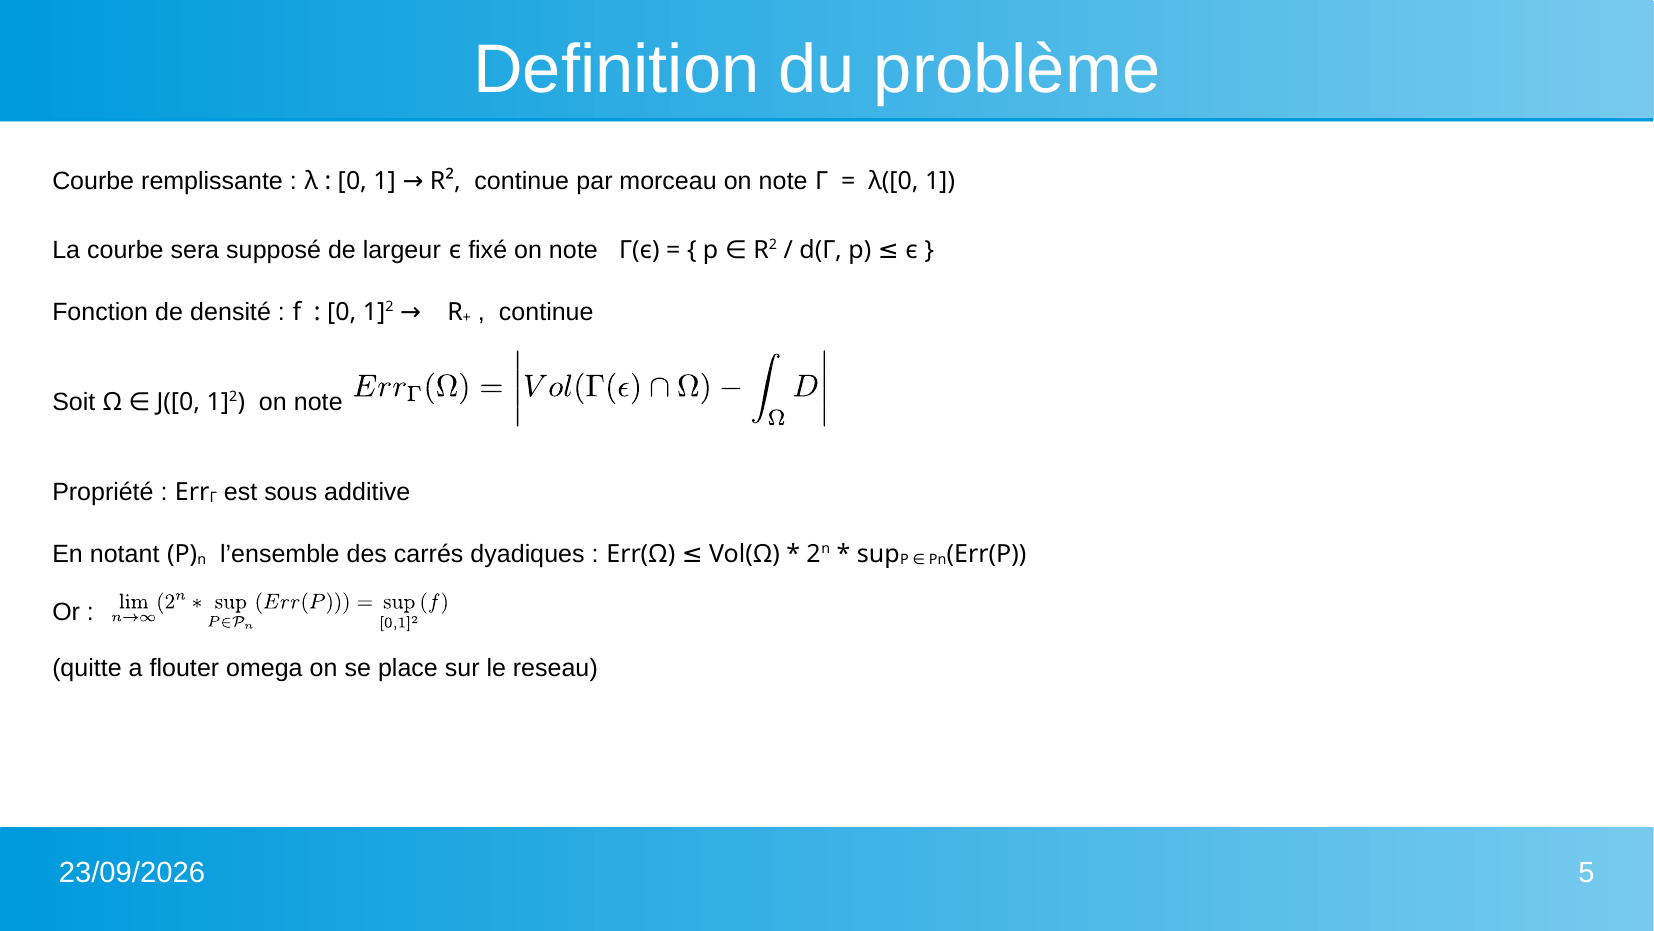

# Definition du problème
Courbe remplissante : λ : [0, 1] → R², continue par morceau on note Γ = λ([0, 1])
La courbe sera supposé de largeur ϵ fixé on note Γ(ϵ) = { p ∈ R2 / d(Γ, p) ≤ ϵ }
Fonction de densité : f : [0, 1]2 → R+ , continue
Soit Ω ∈ J([0, 1]2) on note
Propriété : ErrΓ est sous additive
En notant (P)n l’ensemble des carrés dyadiques : Err(Ω) ≤ Vol(Ω) * 2n * supP ∈ Pn(Err(P))
Or :
(quitte a flouter omega on se place sur le reseau)
5